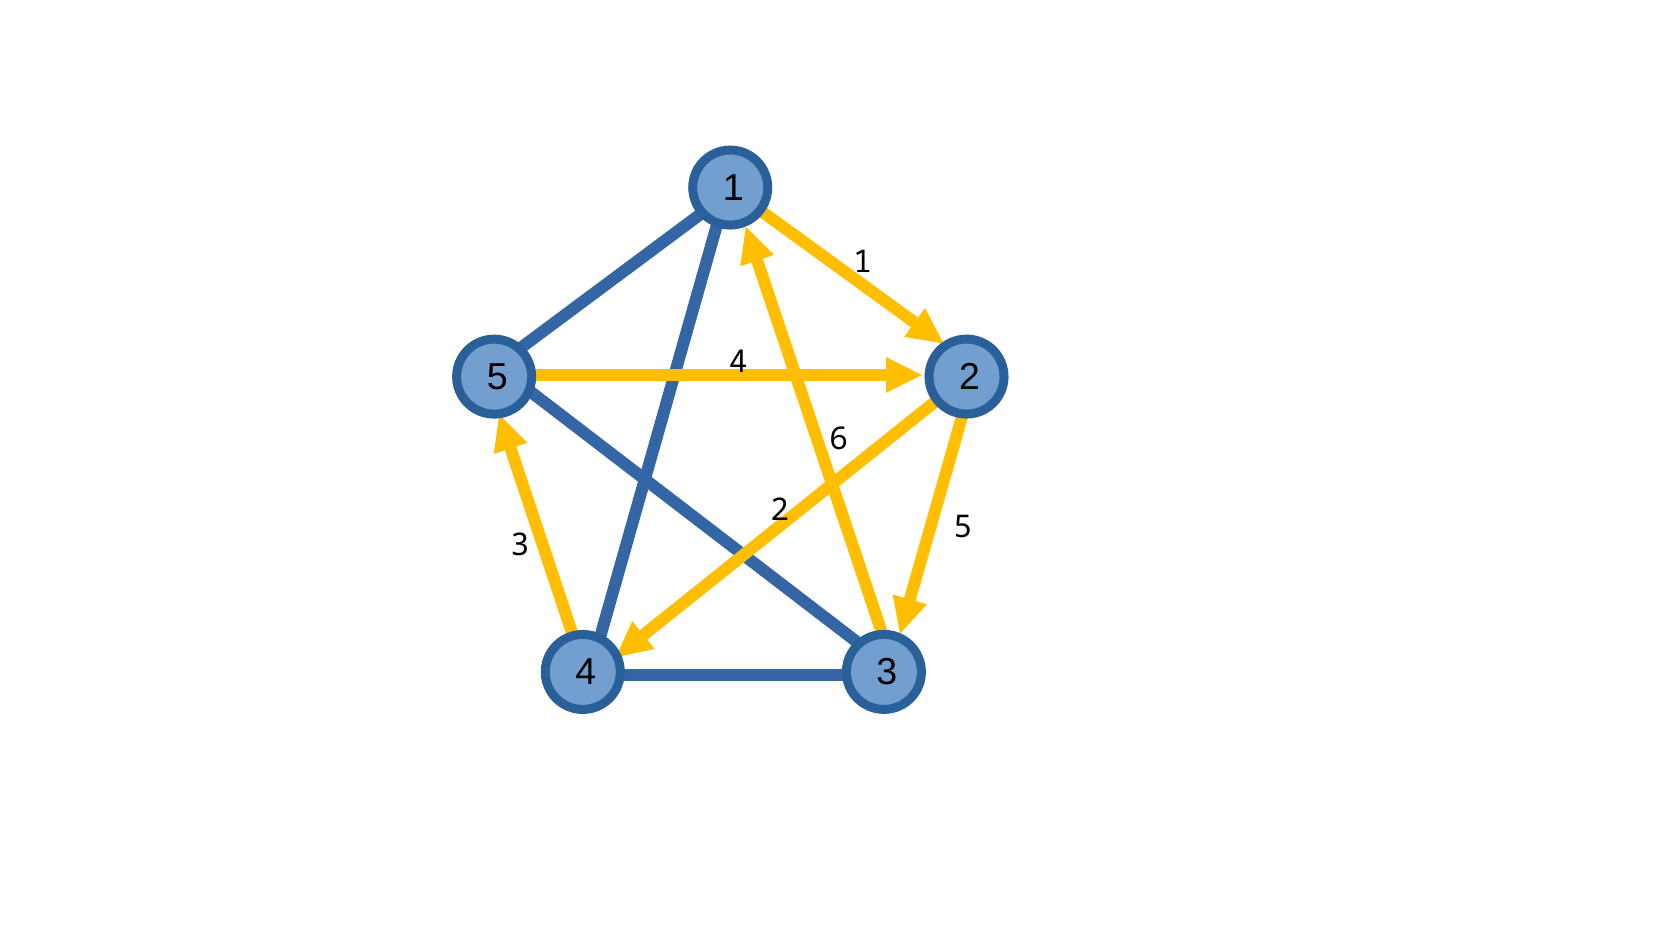

1
1
4
2
5
6
2
5
3
3
4